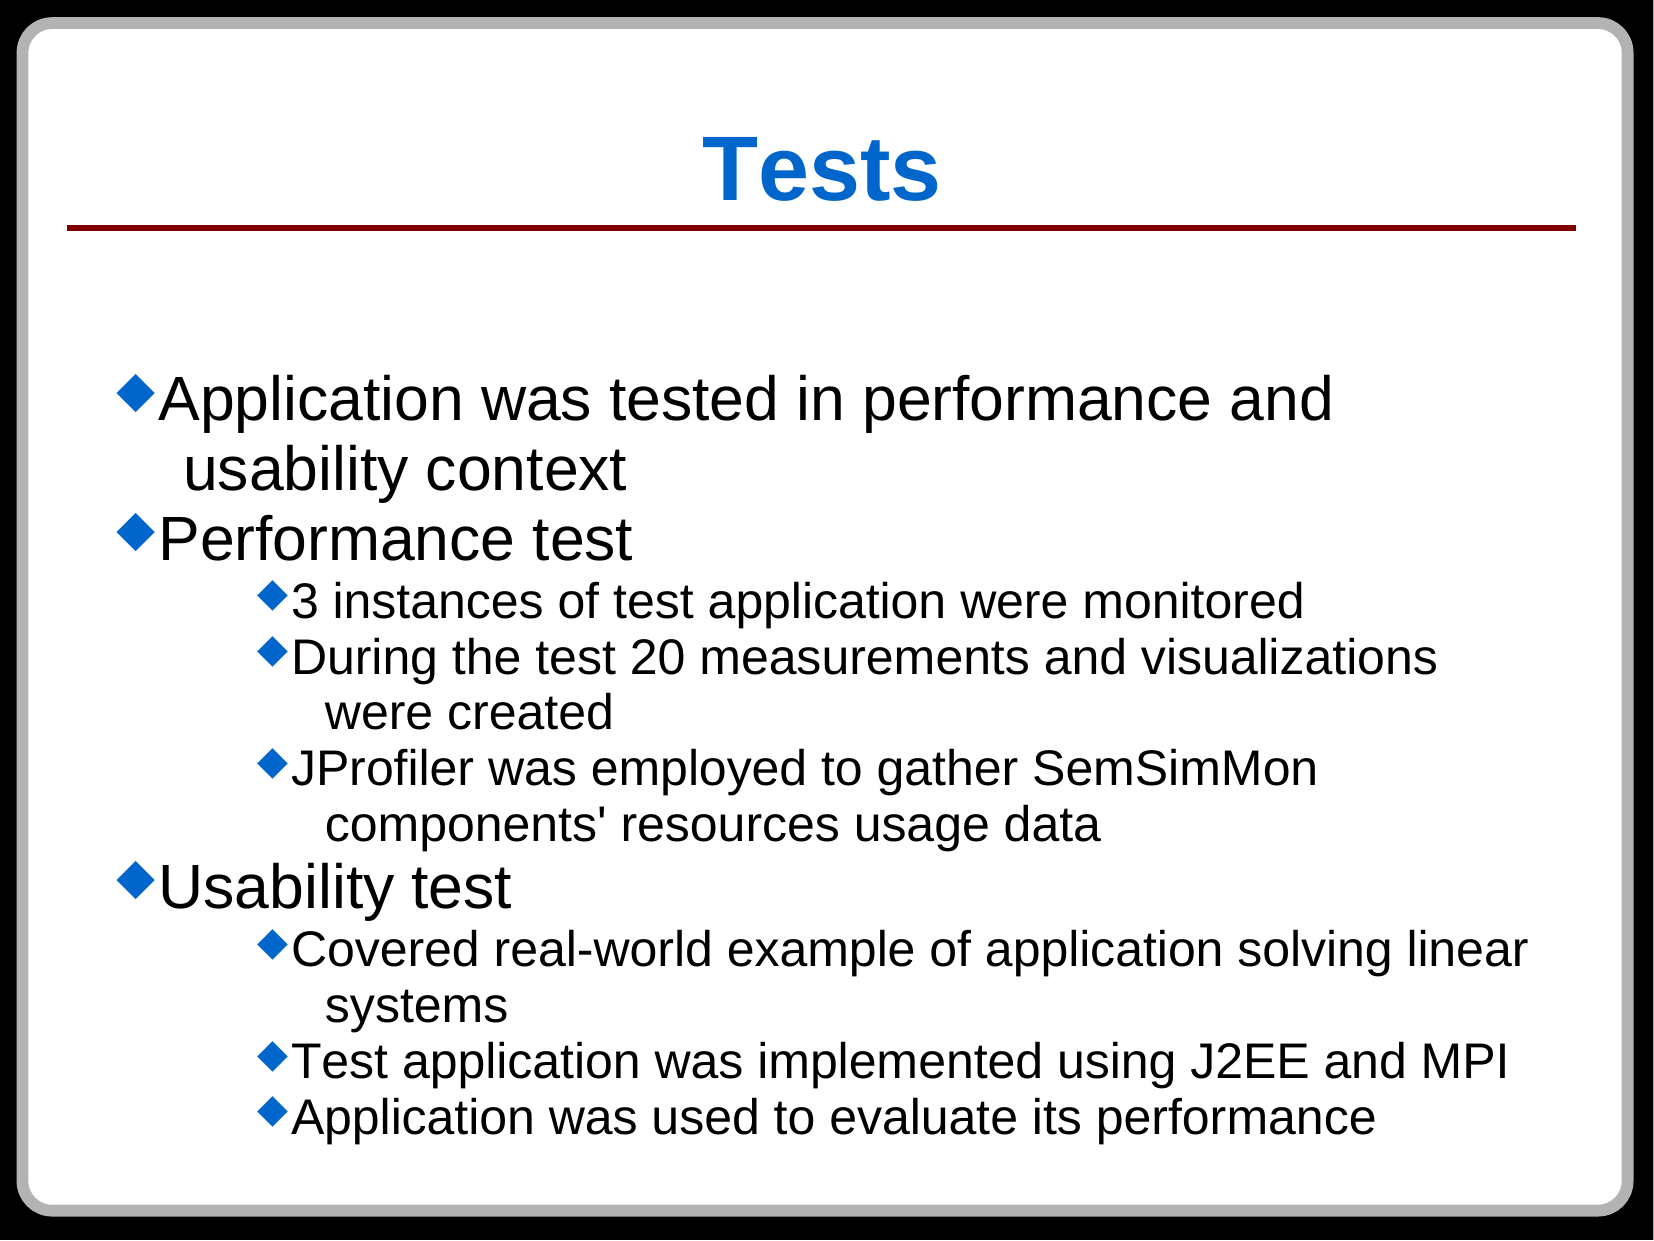

# Tests
Application was tested in performance and usability context
Performance test
3 instances of test application were monitored
During the test 20 measurements and visualizations were created
JProfiler was employed to gather SemSimMon components' resources usage data
Usability test
Covered real-world example of application solving linear systems
Test application was implemented using J2EE and MPI
Application was used to evaluate its performance